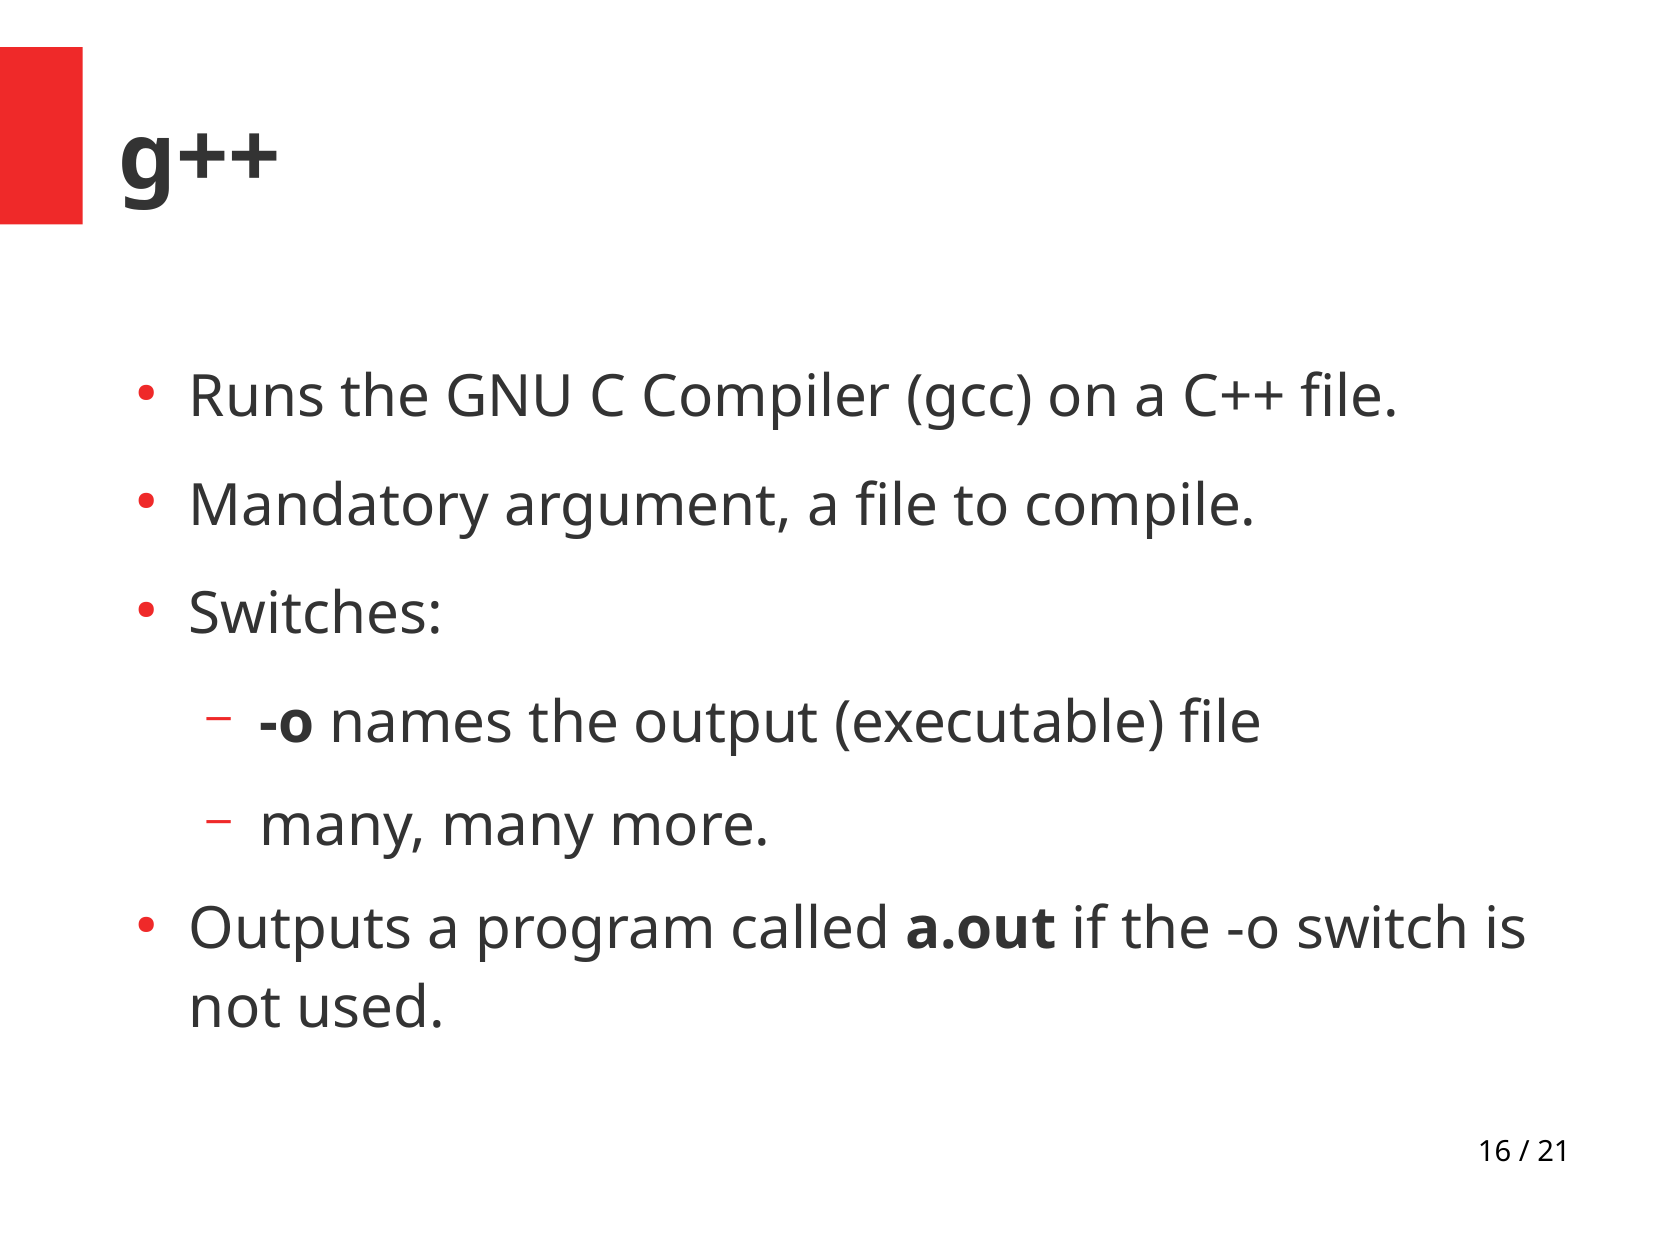

# g++
Runs the GNU C Compiler (gcc) on a C++ file.
Mandatory argument, a file to compile.
Switches:
-o names the output (executable) file
many, many more.
Outputs a program called a.out if the -o switch is not used.
16